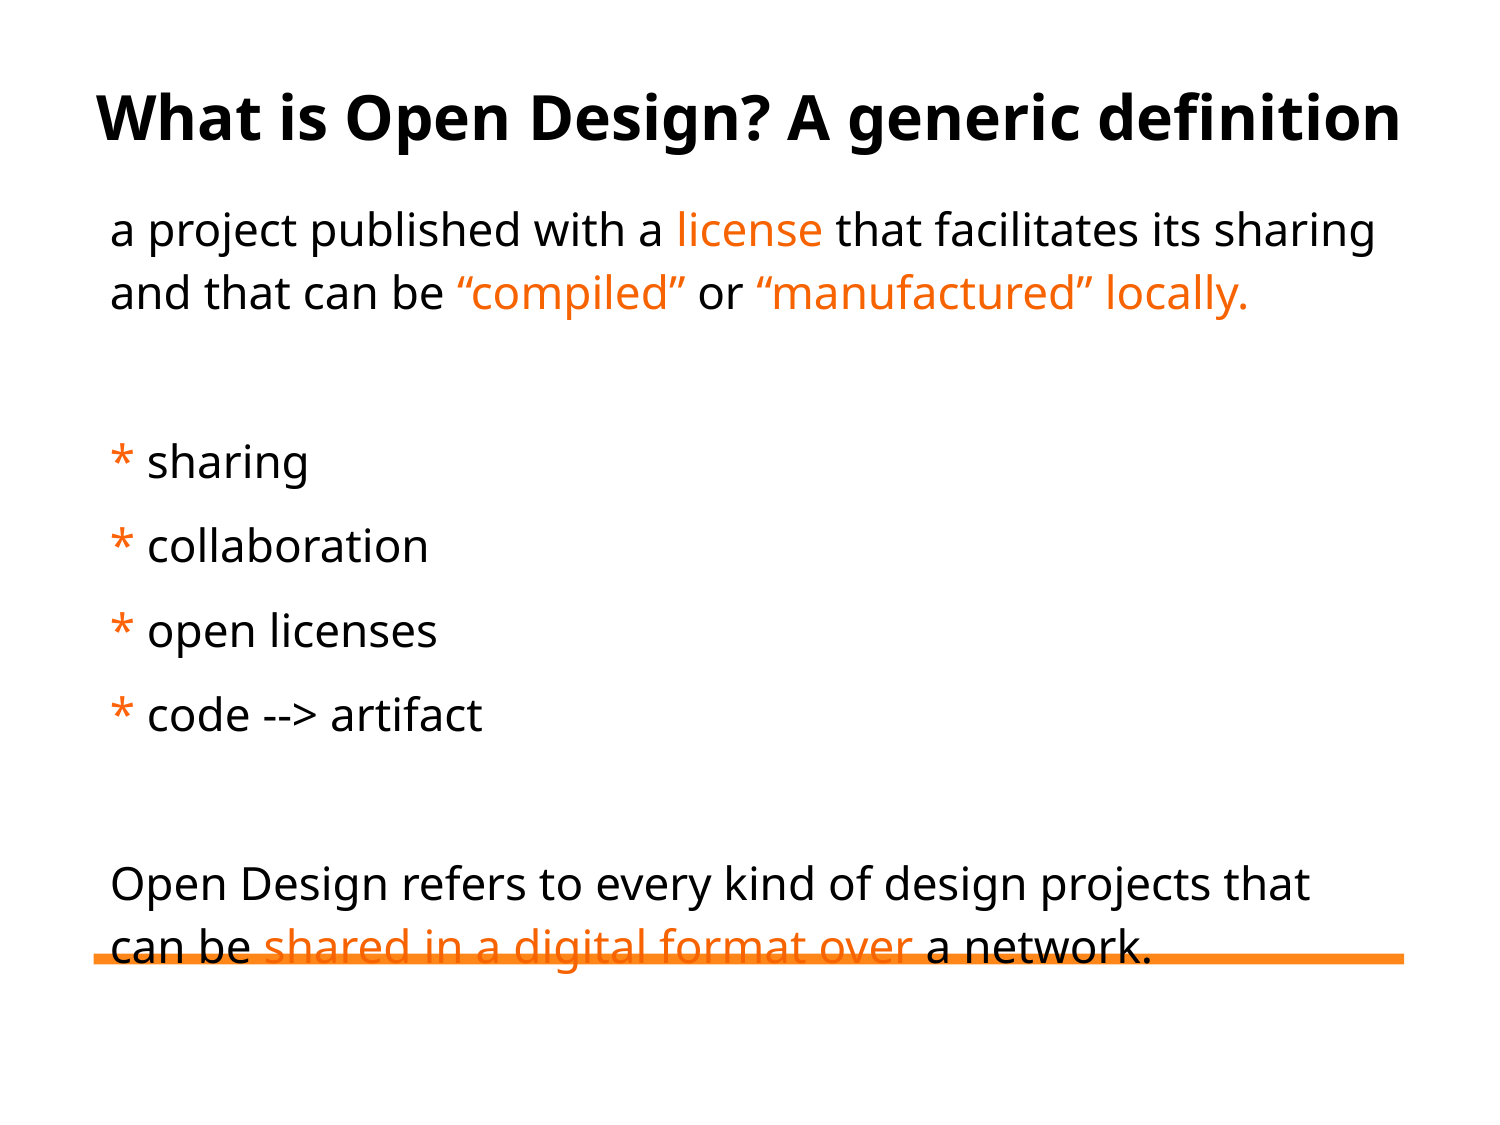

# What is Open Design? A generic definition
a project published with a license that facilitates its sharing and that can be “compiled” or “manufactured” locally.
* sharing
* collaboration
* open licenses
* code --> artifact
Open Design refers to every kind of design projects that can be shared in a digital format over a network.